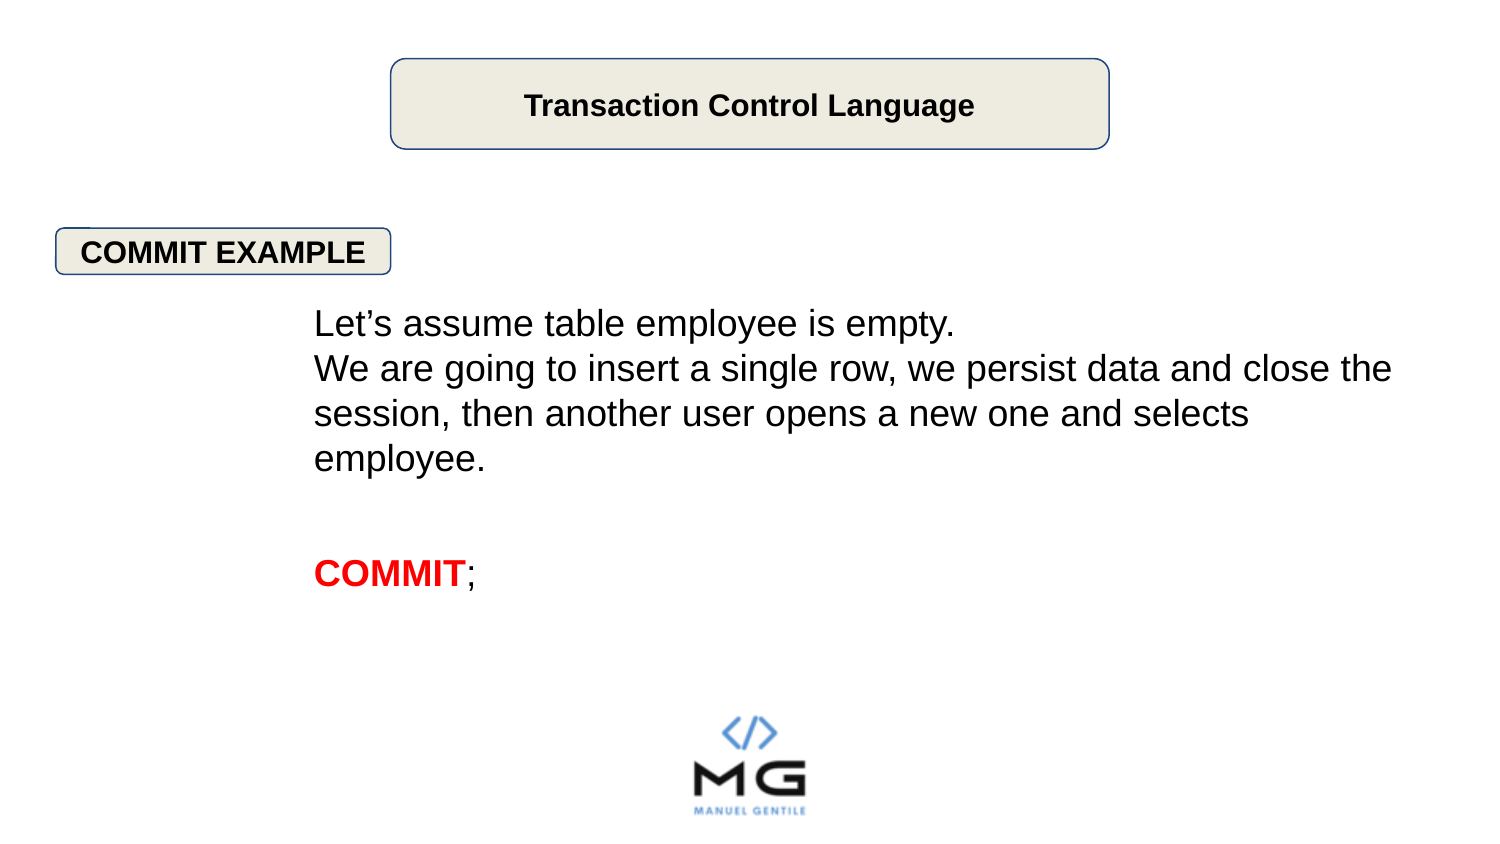

Transaction Control Language
COMMIT EXAMPLE
Let’s assume table employee is empty.
We are going to insert a single row, we persist data and close the session, then another user opens a new one and selects employee.
COMMIT;